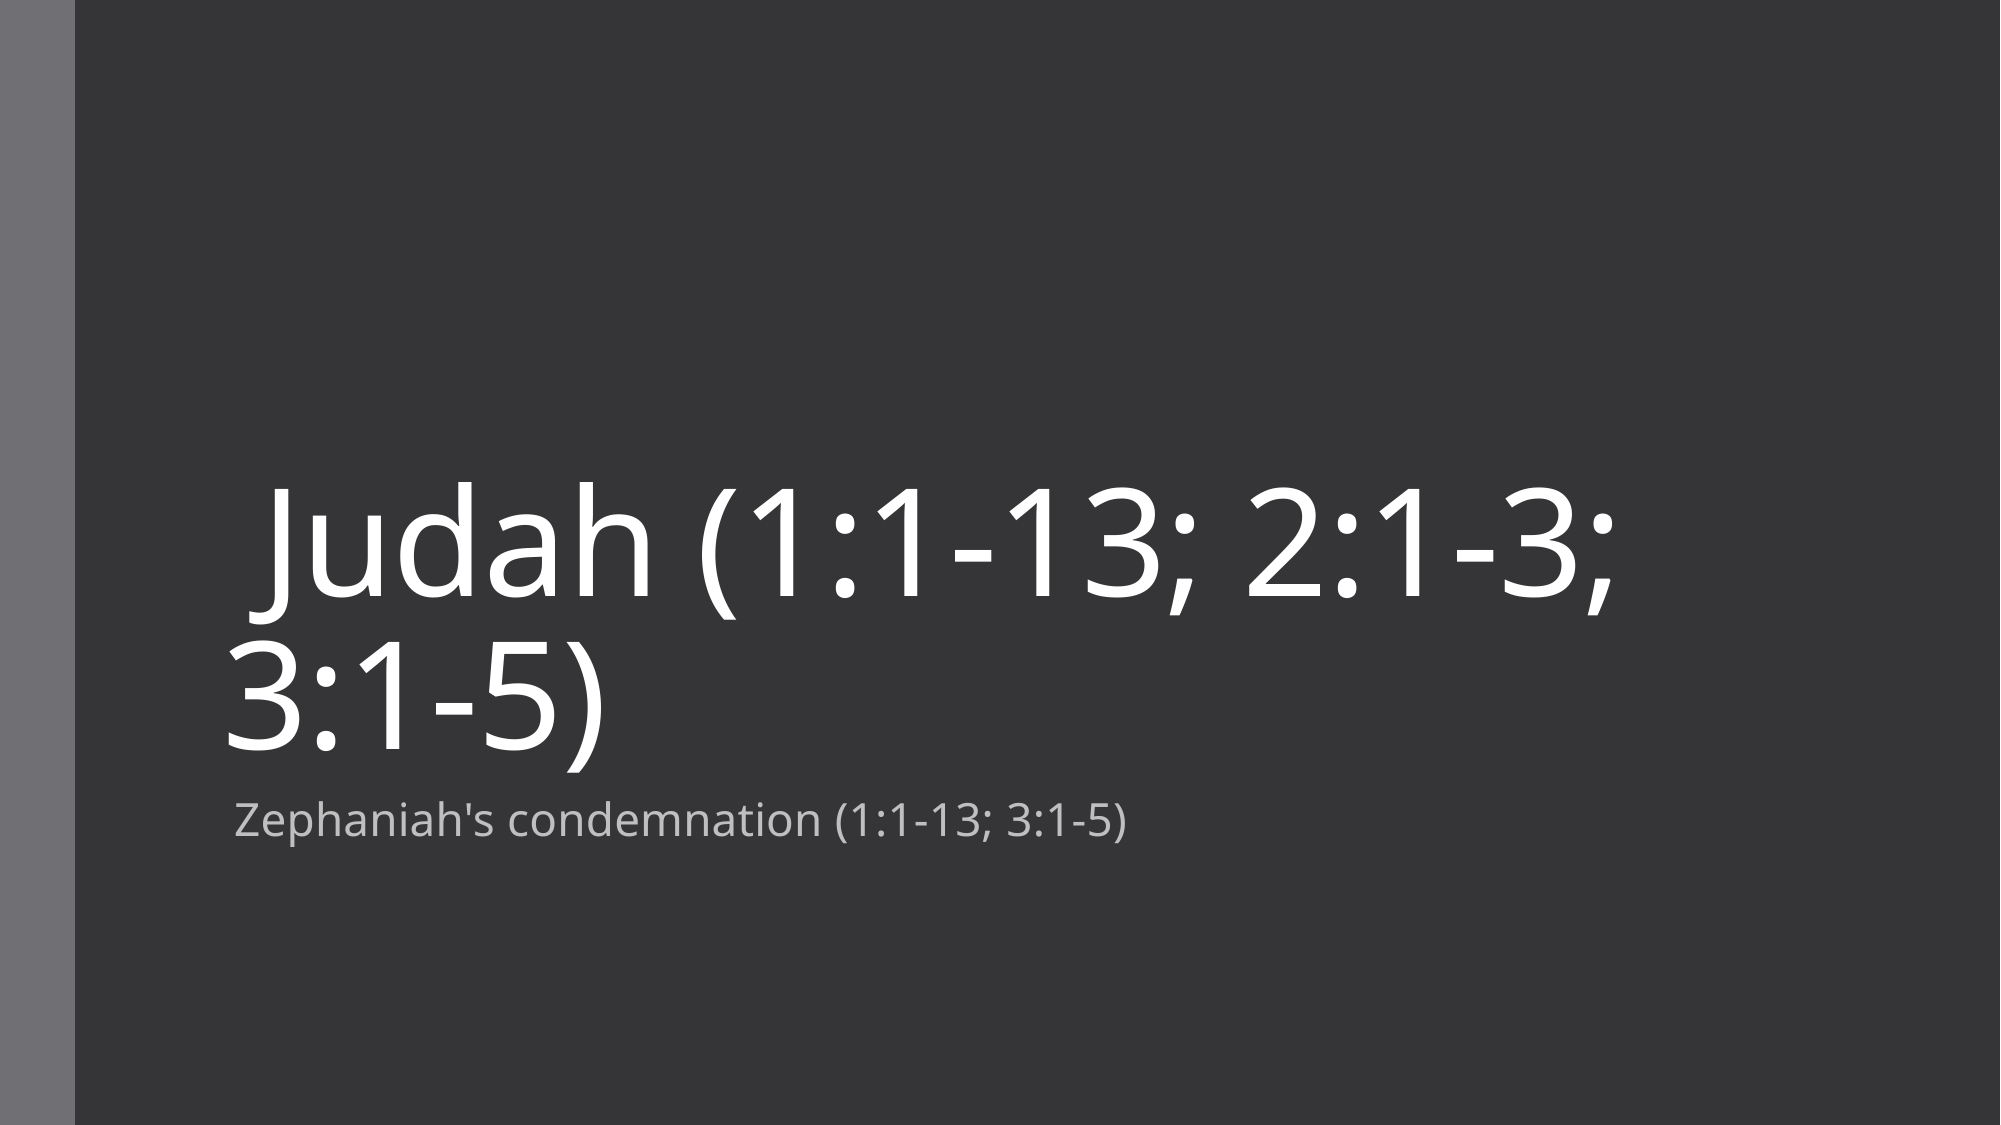

# Judah (1:1-13; 2:1-3; 3:1-5)
 Zephaniah's condemnation (1:1-13; 3:1-5)